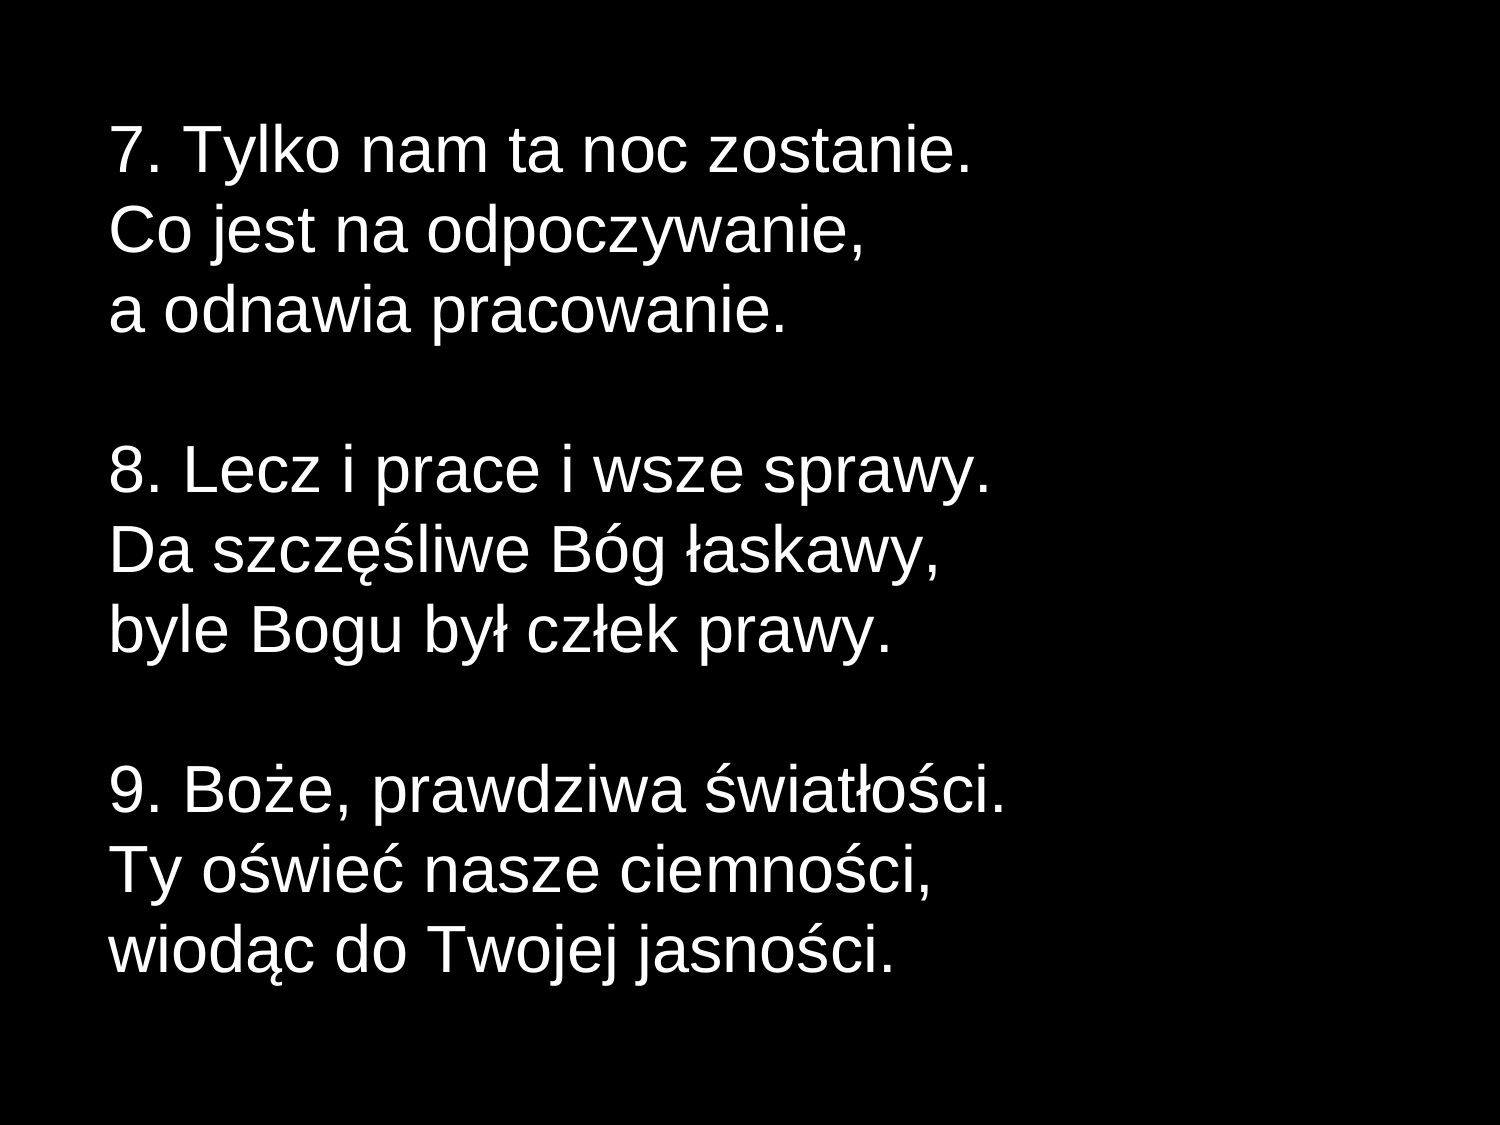

7. Tylko nam ta noc zostanie.
Co jest na odpoczywanie,
a odnawia pracowanie.
8. Lecz i prace i wsze sprawy.
Da szczęśliwe Bóg łaskawy,
byle Bogu był człek prawy.
9. Boże, prawdziwa światłości.
Ty oświeć nasze ciemności,
wiodąc do Twojej jasności.